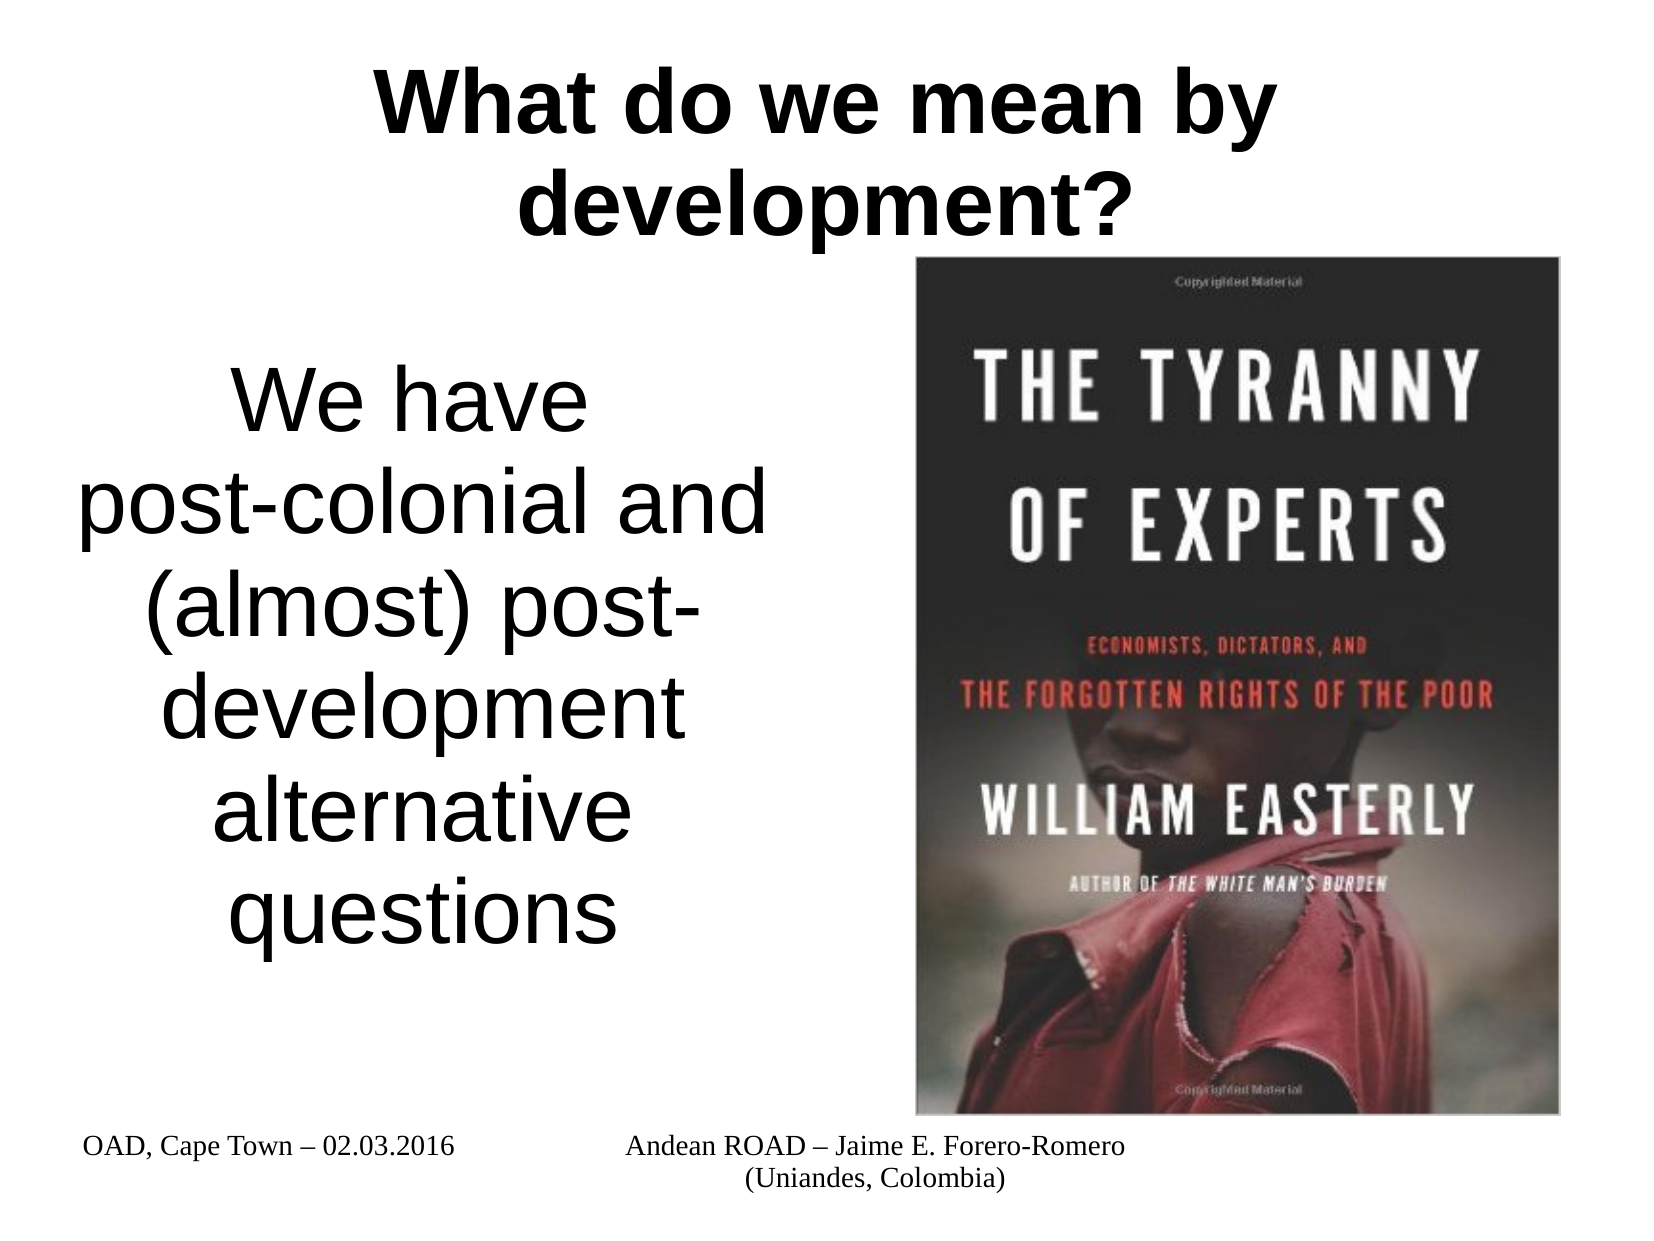

# What do we mean by development?
We have
post-colonial and
(almost) post-development
alternative questions